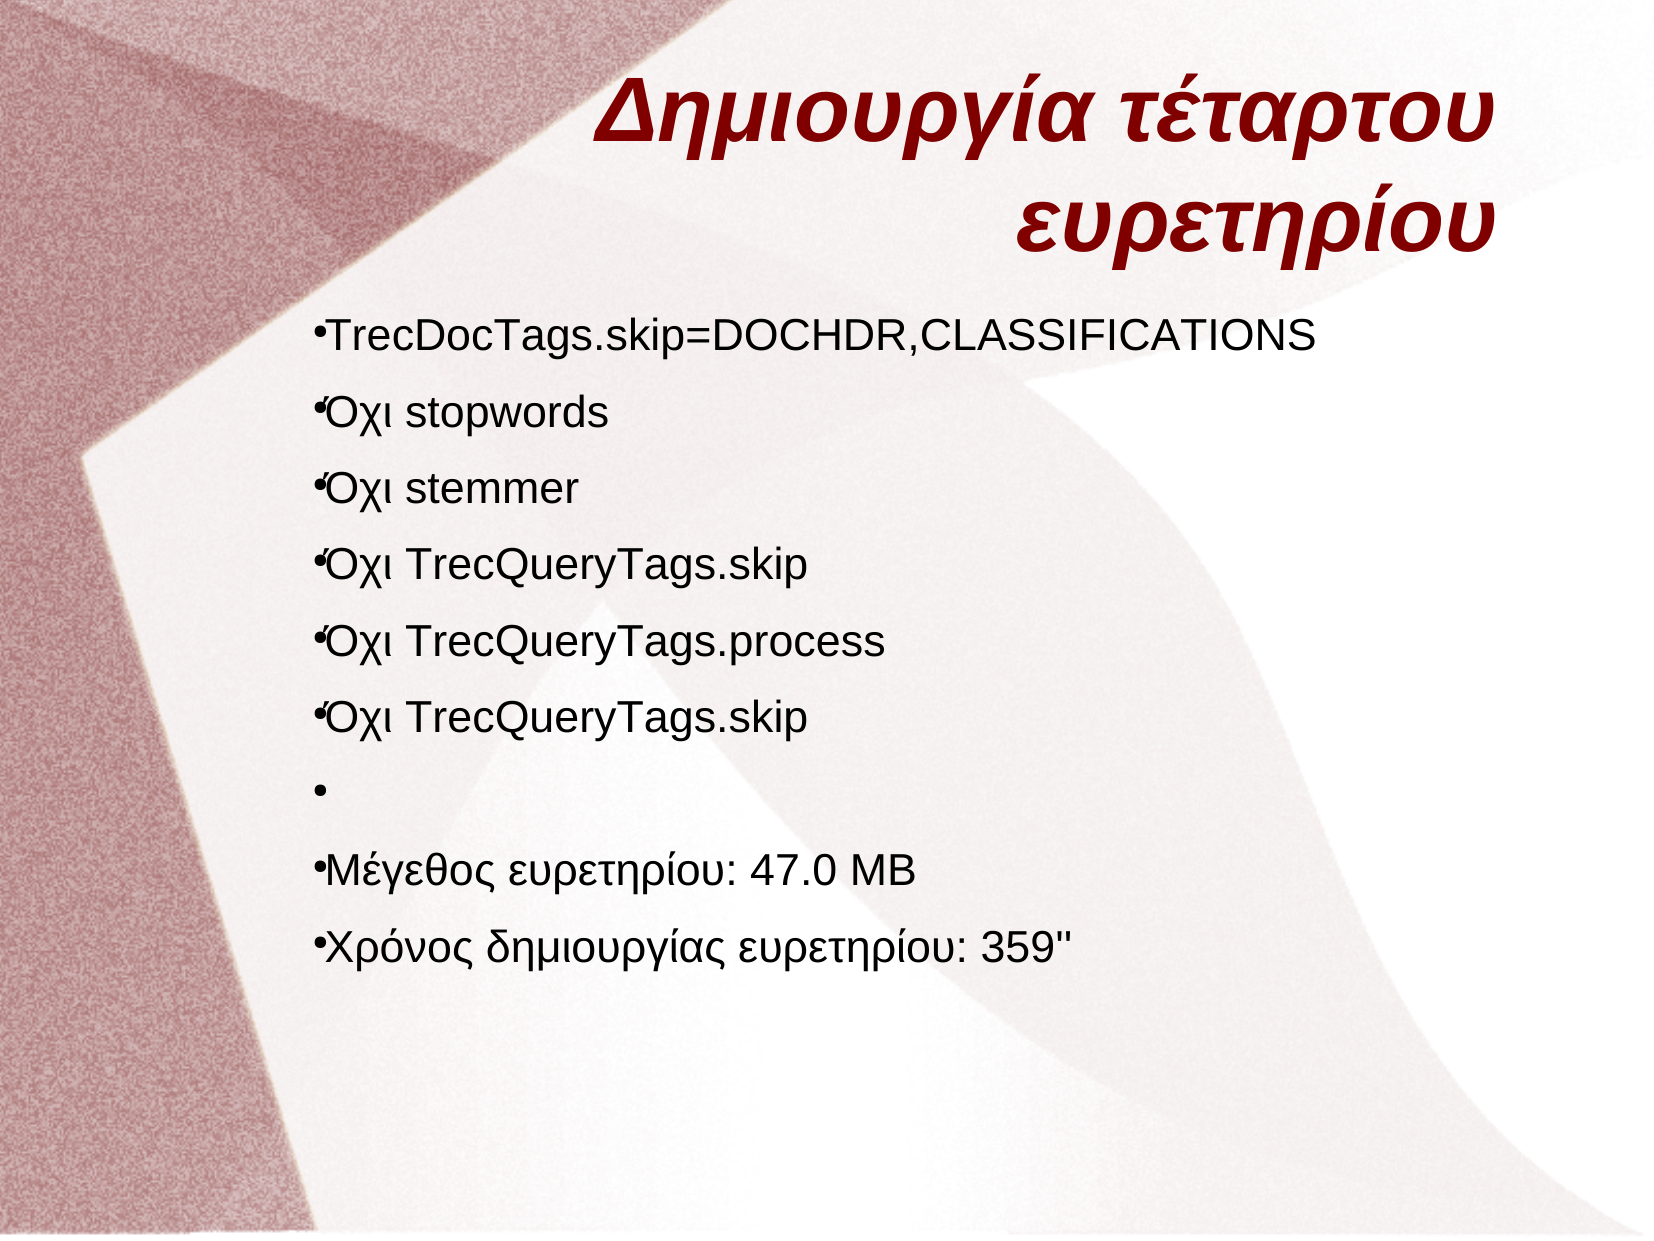

# Δημιουργία τέταρτου ευρετηρίου
TrecDocTags.skip=DOCHDR,CLASSIFICATIONS
Όχι stopwords
Όχι stemmer
Όχι TrecQueryTags.skip
Όχι TrecQueryTags.process
Όχι TrecQueryTags.skip
Μέγεθος ευρετηρίου: 47.0 MB
Χρόνος δημιουργίας ευρετηρίου: 359''